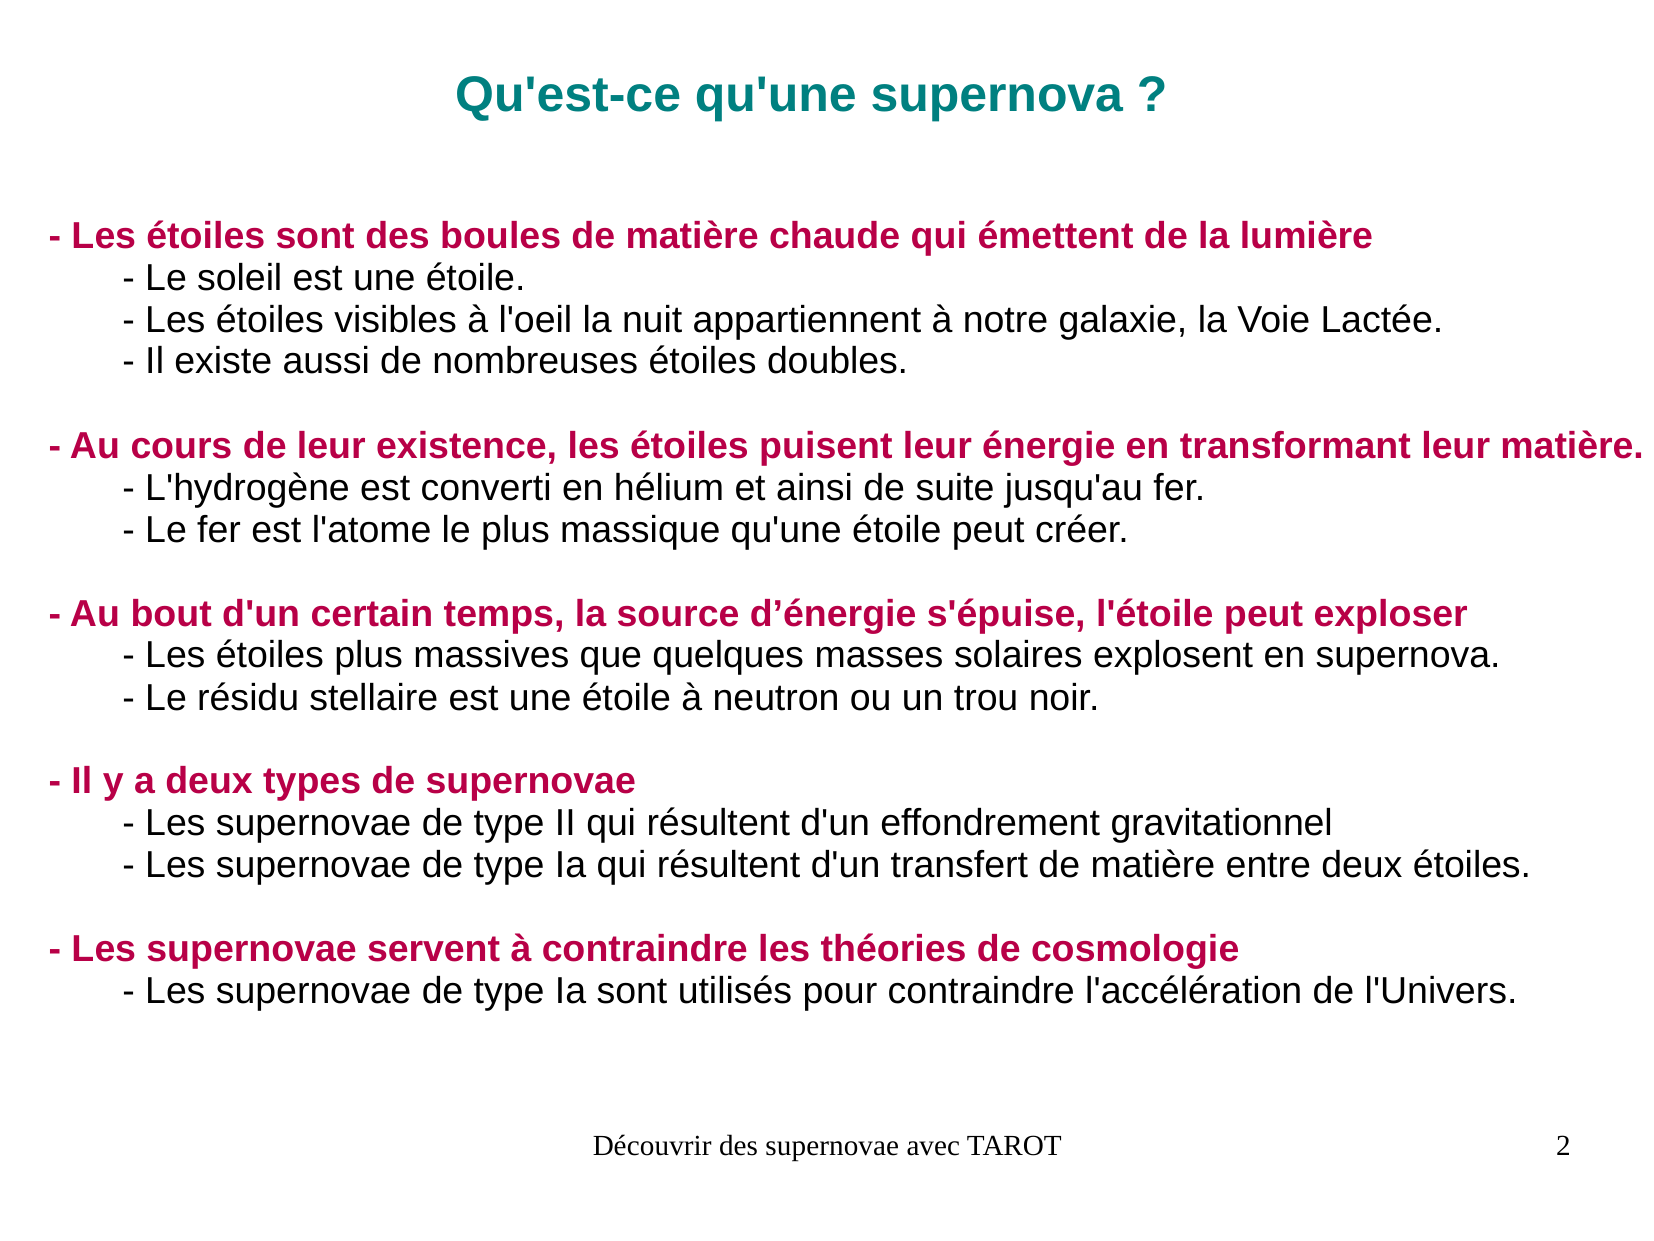

Qu'est-ce qu'une supernova ?
- Les étoiles sont des boules de matière chaude qui émettent de la lumière
	- Le soleil est une étoile.
	- Les étoiles visibles à l'oeil la nuit appartiennent à notre galaxie, la Voie Lactée.
	- Il existe aussi de nombreuses étoiles doubles.
- Au cours de leur existence, les étoiles puisent leur énergie en transformant leur matière.
	- L'hydrogène est converti en hélium et ainsi de suite jusqu'au fer.
	- Le fer est l'atome le plus massique qu'une étoile peut créer.
- Au bout d'un certain temps, la source d’énergie s'épuise, l'étoile peut exploser
	- Les étoiles plus massives que quelques masses solaires explosent en supernova.
	- Le résidu stellaire est une étoile à neutron ou un trou noir.
- Il y a deux types de supernovae
	- Les supernovae de type II qui résultent d'un effondrement gravitationnel
	- Les supernovae de type Ia qui résultent d'un transfert de matière entre deux étoiles.
- Les supernovae servent à contraindre les théories de cosmologie
	- Les supernovae de type Ia sont utilisés pour contraindre l'accélération de l'Univers.
Découvrir des supernovae avec TAROT
2